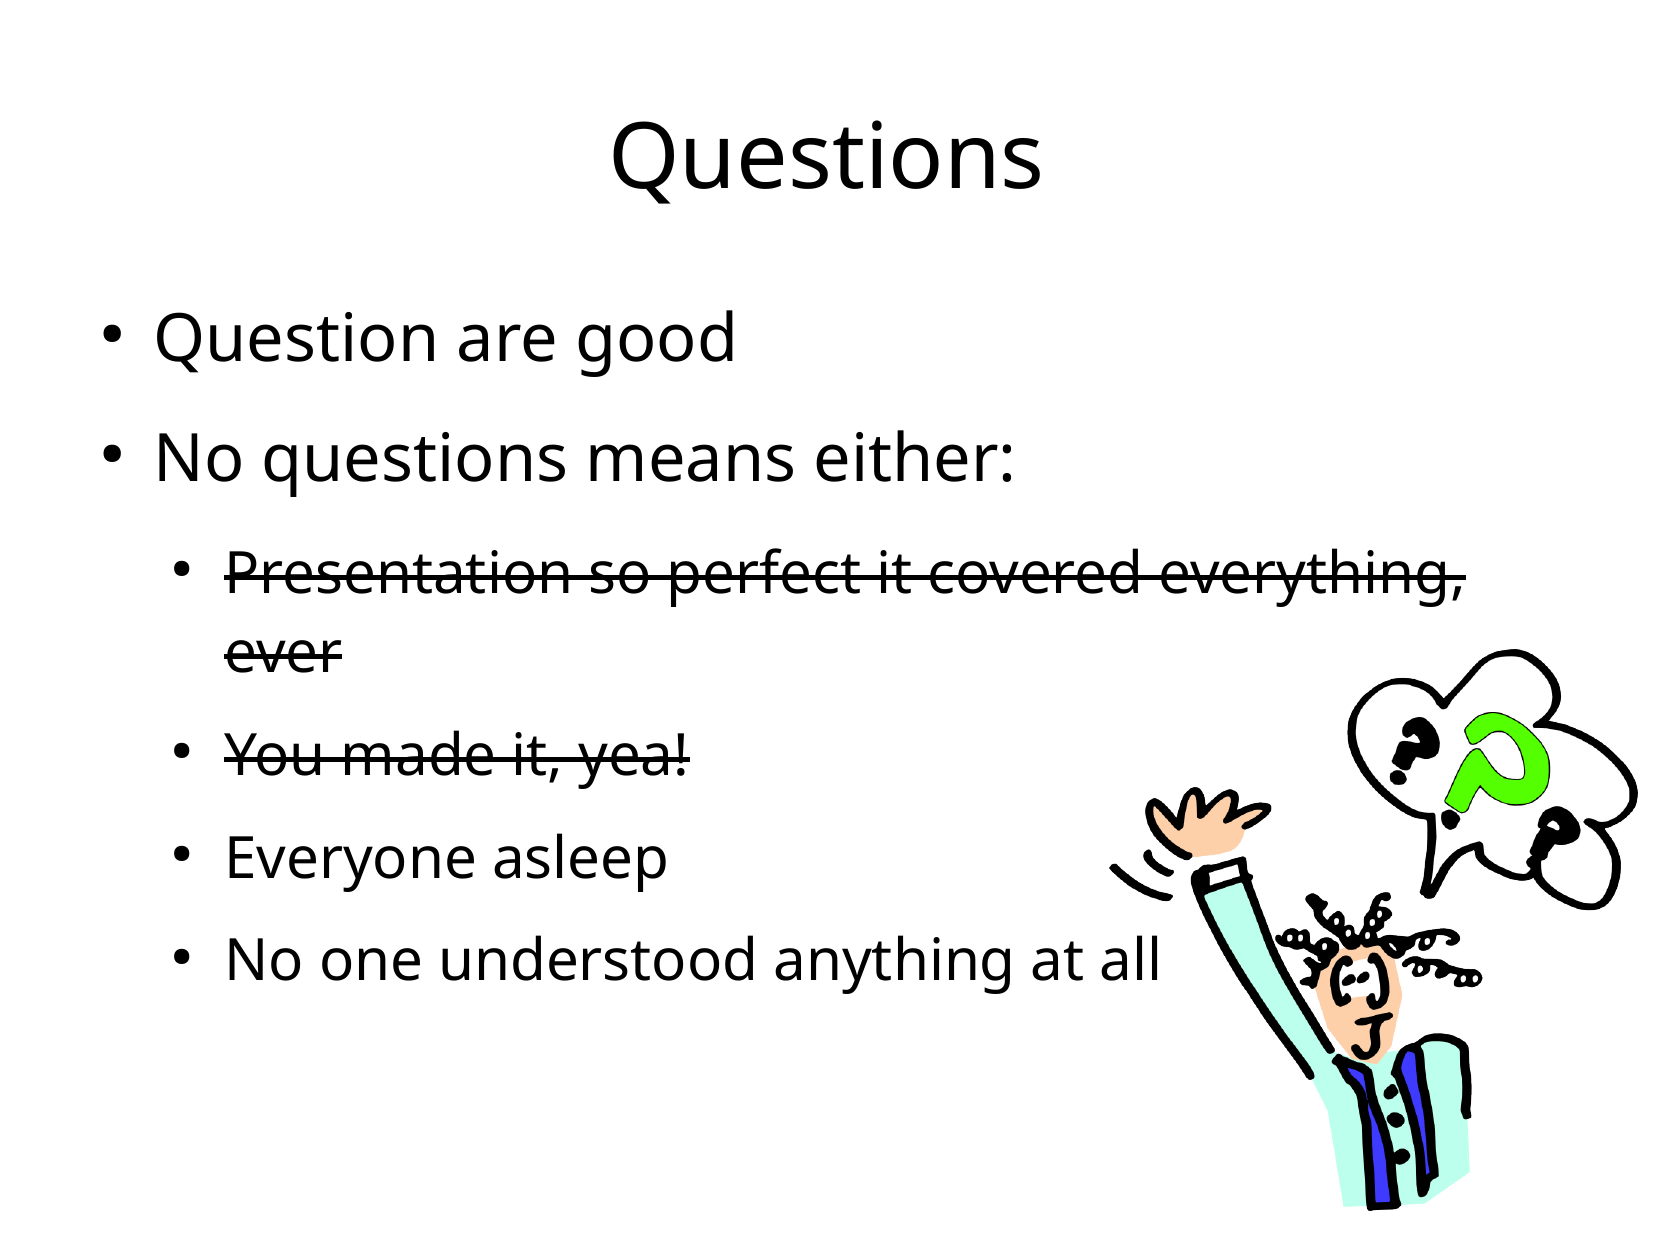

# Questions
Question are good
No questions means either:
Presentation so perfect it covered everything, ever
You made it, yea!
Everyone asleep
No one understood anything at all